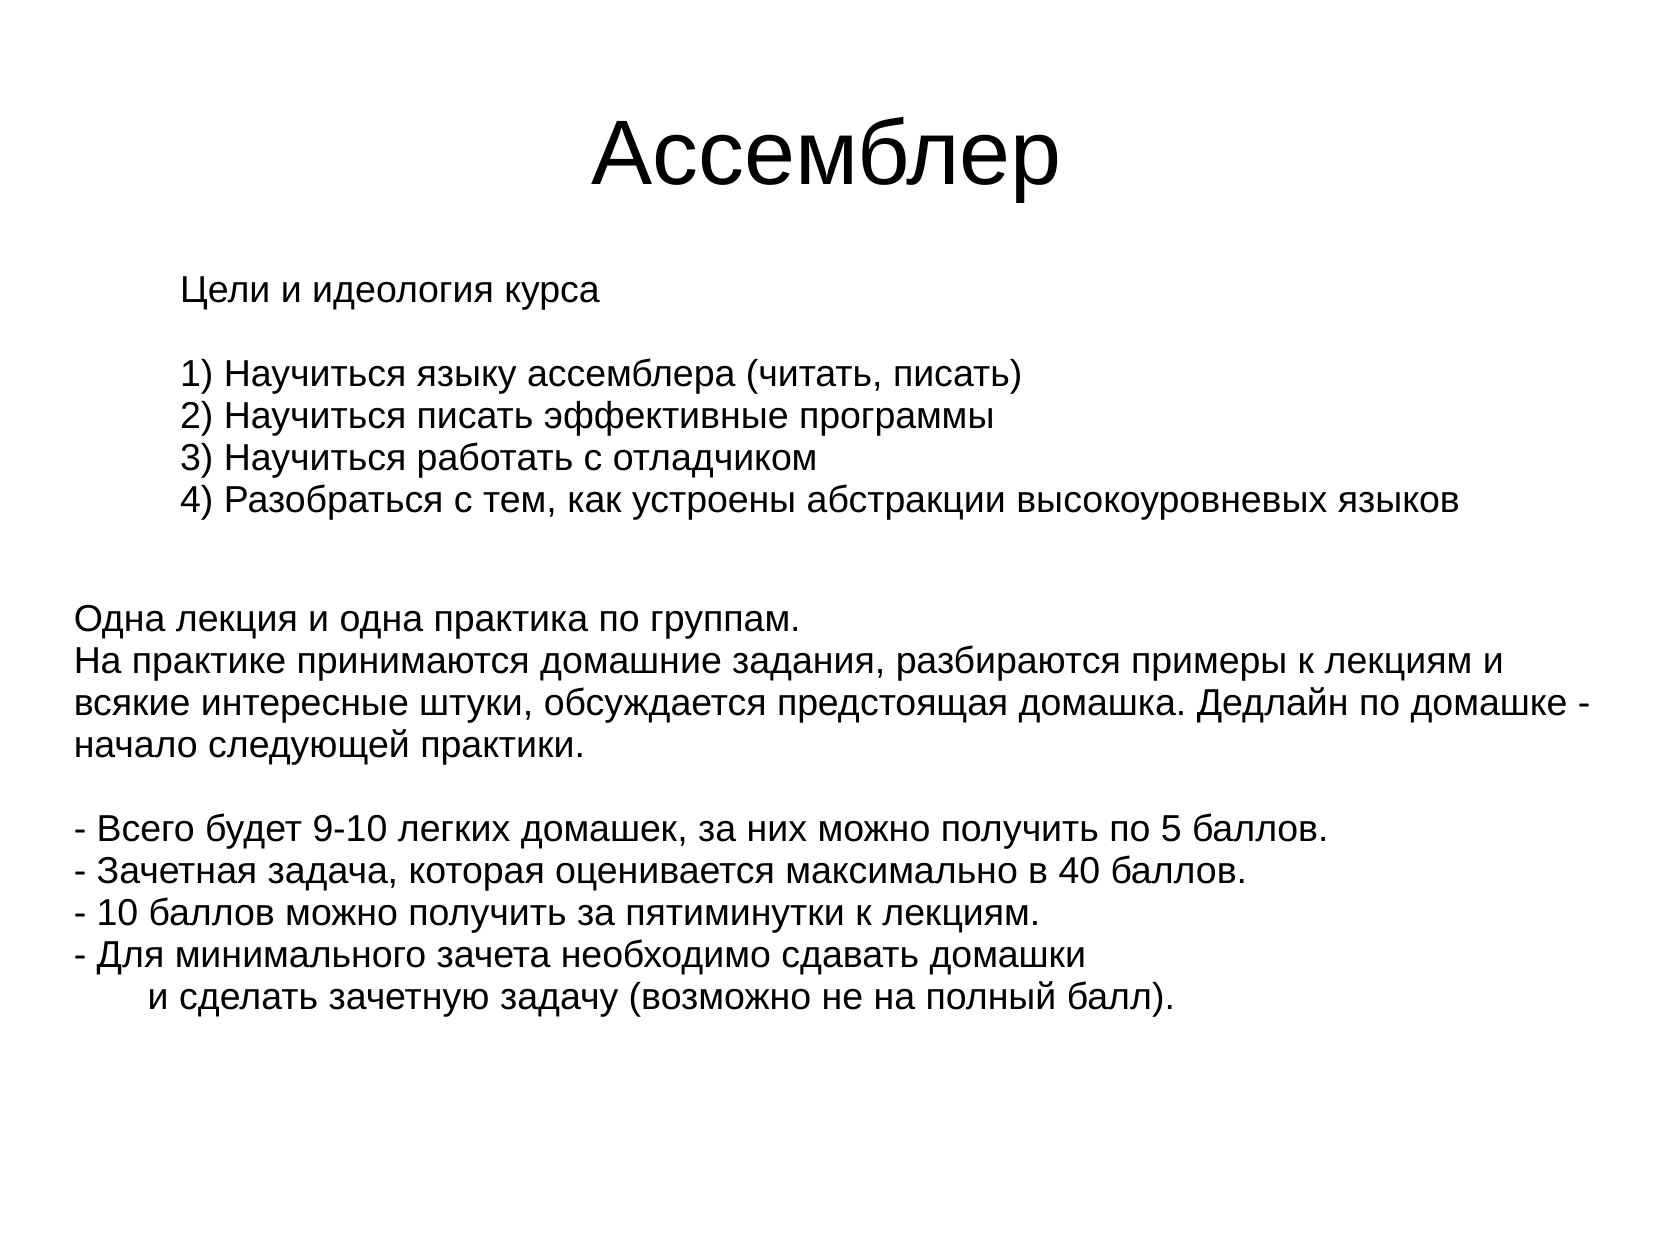

# Ассемблер
Цели и идеология курса
1) Научиться языку ассемблера (читать, писать)
2) Научиться писать эффективные программы
3) Научиться работать с отладчиком
4) Разобраться с тем, как устроены абстракции высокоуровневых языков
Одна лекция и одна практика по группам.
На практике принимаются домашние задания, разбираются примеры к лекциям и
всякие интересные штуки, обсуждается предстоящая домашка. Дедлайн по домашке -
начало следующей практики.
- Всего будет 9-10 легких домашек, за них можно получить по 5 баллов.
- Зачетная задача, которая оценивается максимально в 40 баллов.
- 10 баллов можно получить за пятиминутки к лекциям.
- Для минимального зачета необходимо сдавать домашки
	и сделать зачетную задачу (возможно не на полный балл).